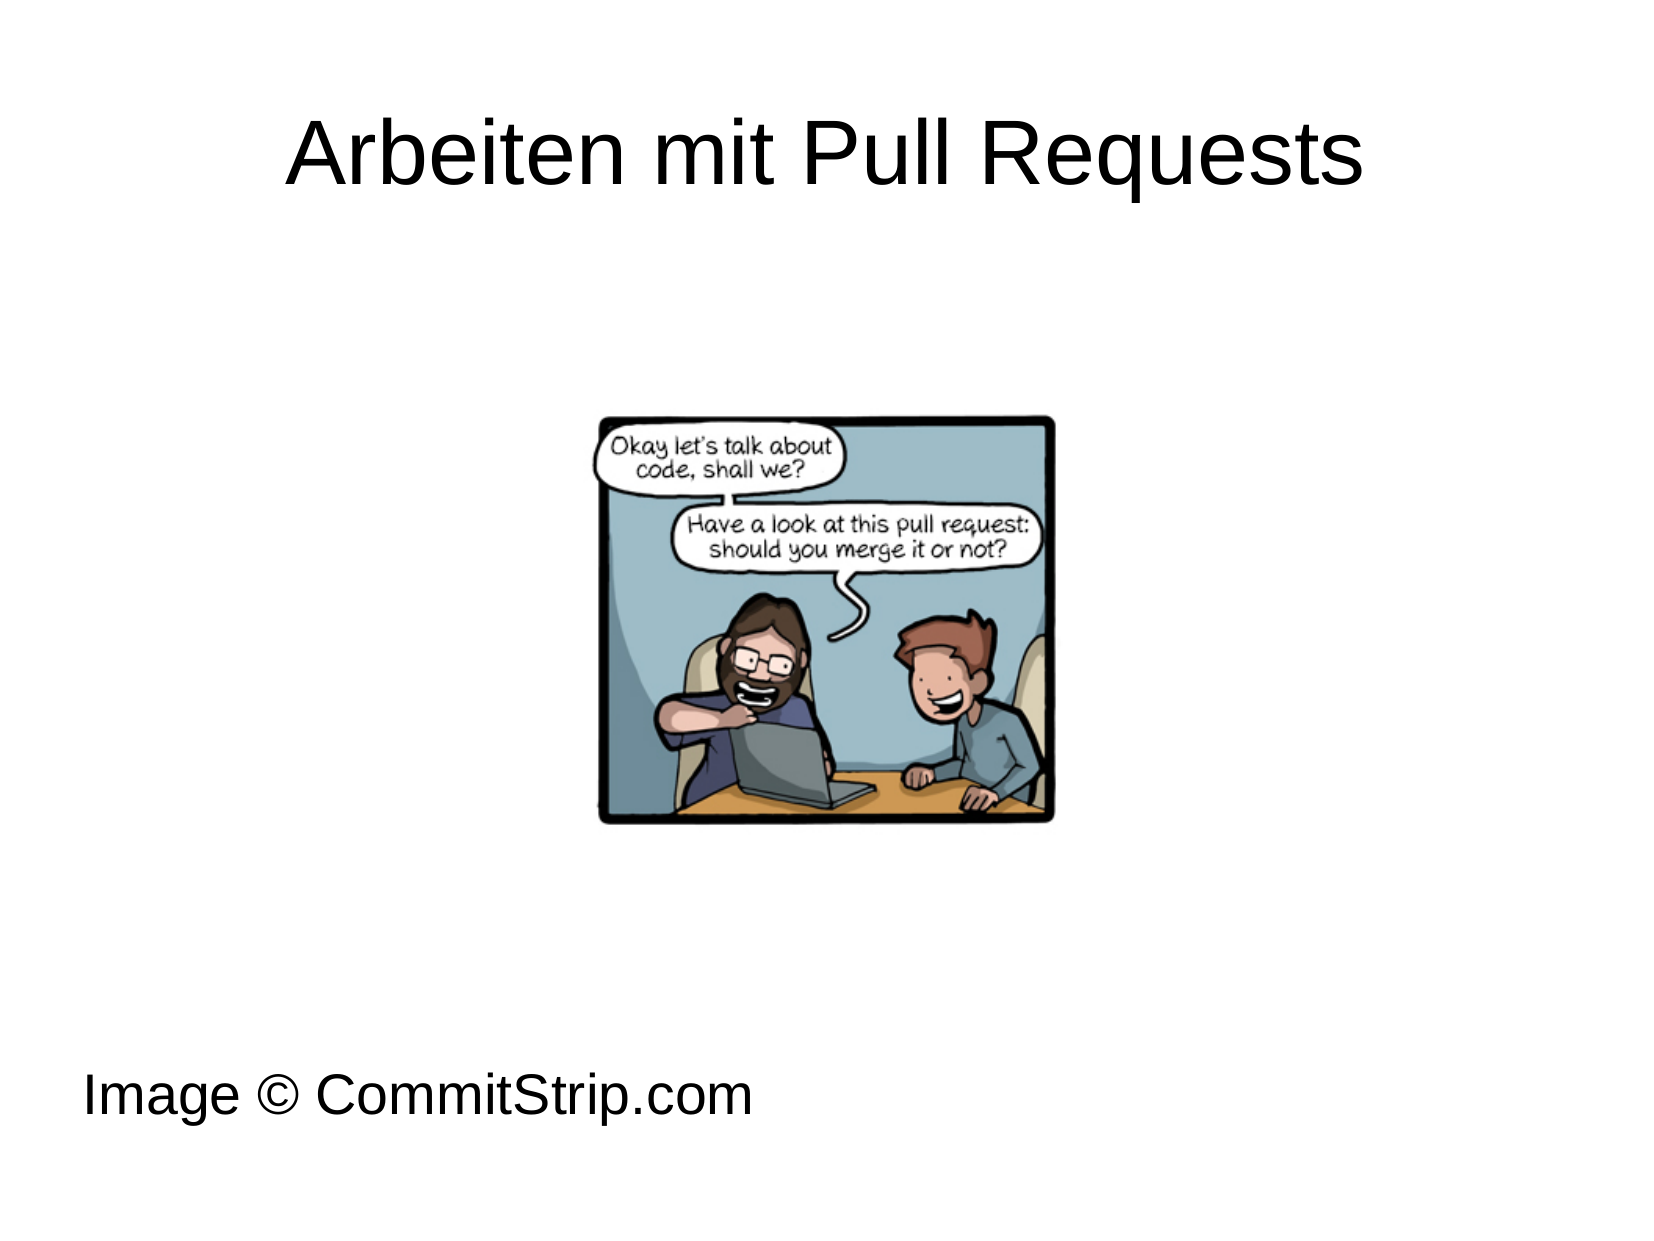

# Arbeiten mit Pull Requests
Image © CommitStrip.com